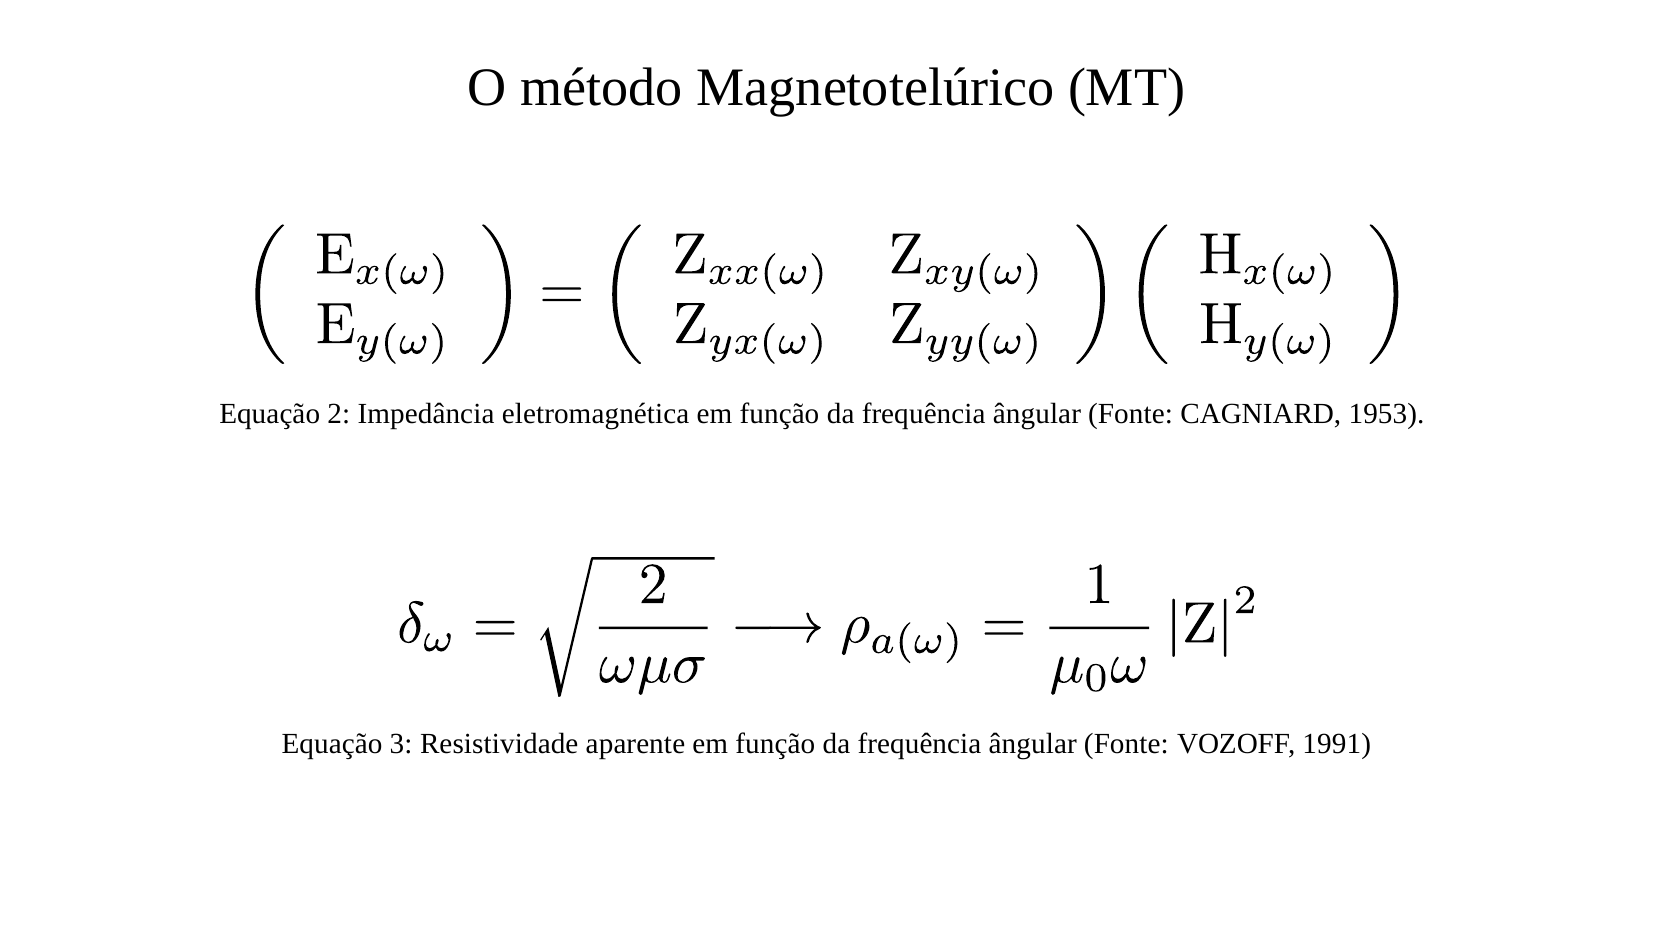

# O método Magnetotelúrico (MT)
Equação 2: Impedância eletromagnética em função da frequência ângular (Fonte: CAGNIARD, 1953).
Equação 3: Resistividade aparente em função da frequência ângular (Fonte: VOZOFF, 1991)